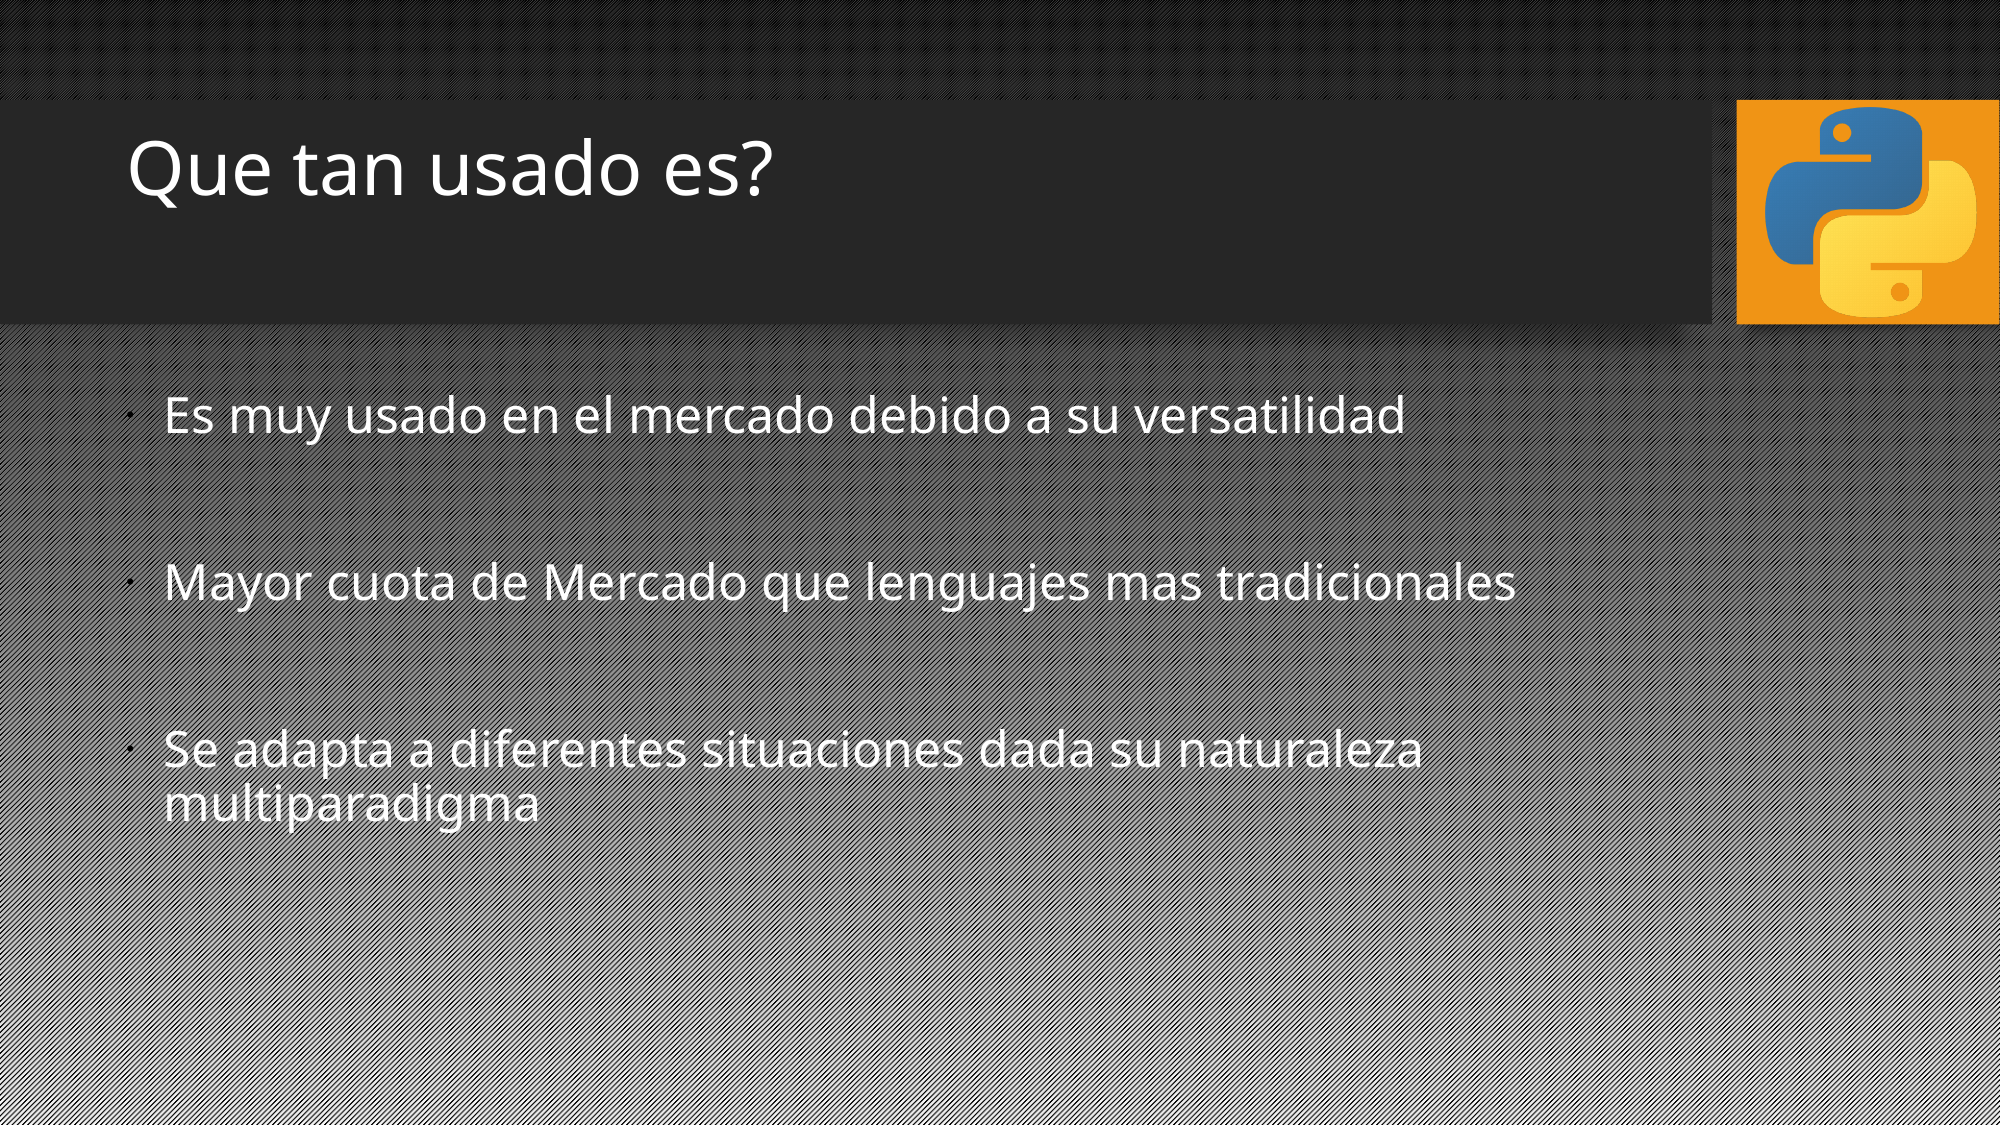

# Que tan usado es?
Es muy usado en el mercado debido a su versatilidad
Mayor cuota de Mercado que lenguajes mas tradicionales
Se adapta a diferentes situaciones dada su naturaleza multiparadigma